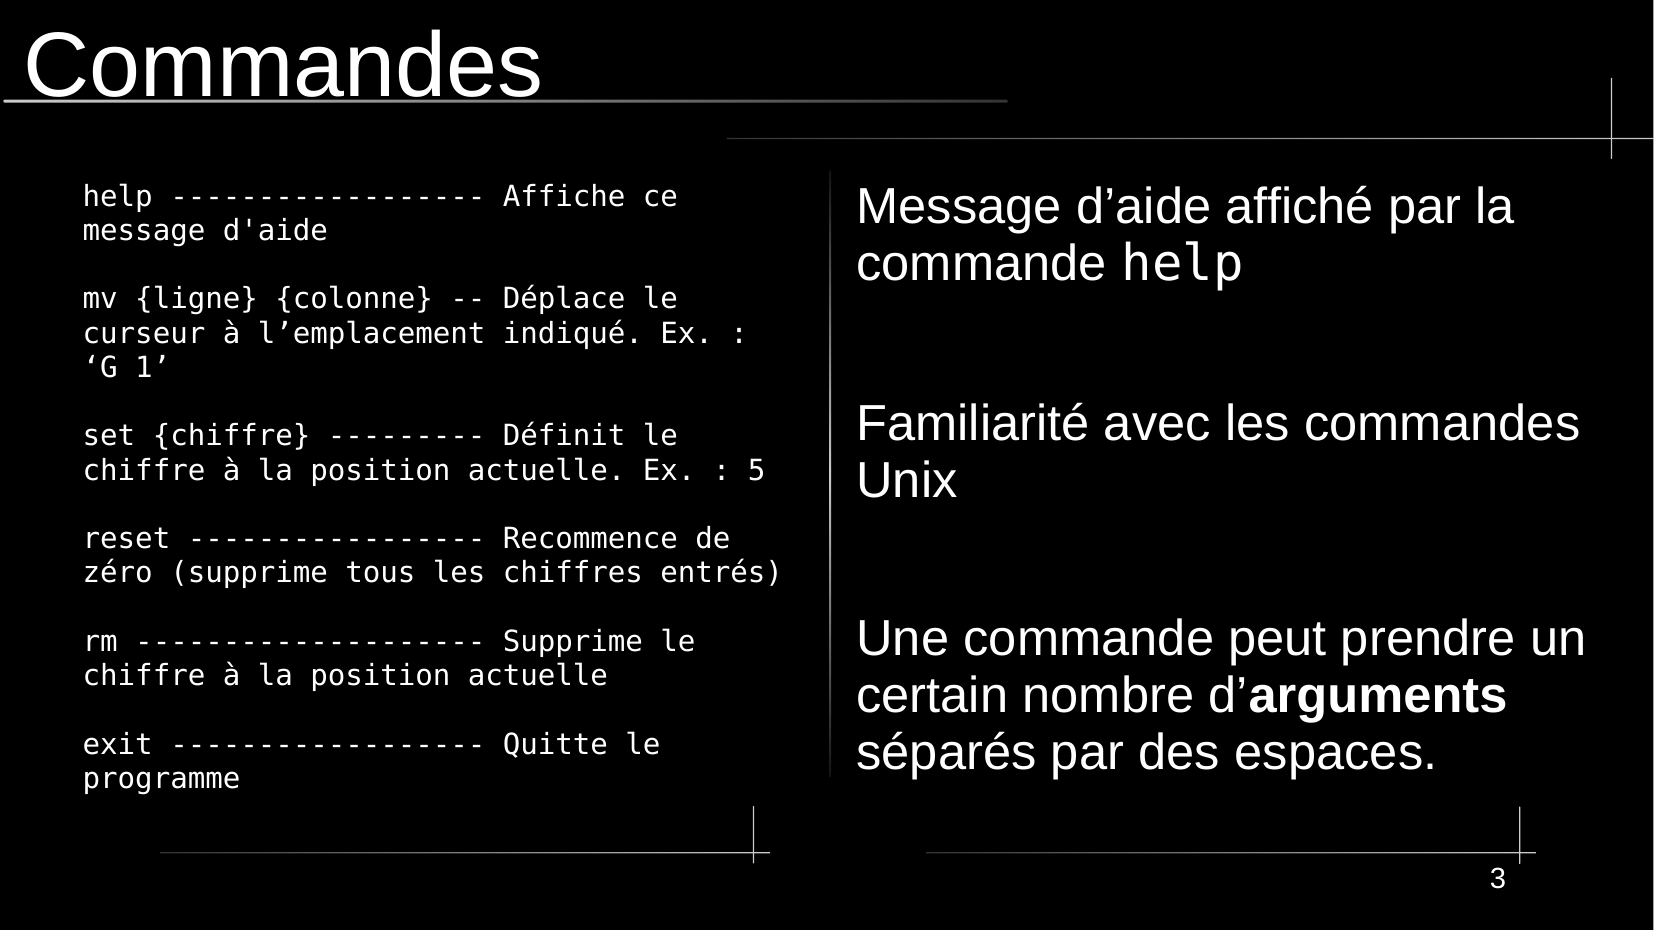

# Commandes
help ------------------ Affiche ce message d'aide
mv {ligne} {colonne} -- Déplace le curseur à l’emplacement indiqué. Ex. : ‘G 1’
set {chiffre} --------- Définit le chiffre à la position actuelle. Ex. : 5
reset ----------------- Recommence de zéro (supprime tous les chiffres entrés)
rm -------------------- Supprime le chiffre à la position actuelle
exit ------------------ Quitte le programme
Message d’aide affiché par la commande help
Familiarité avec les commandes Unix
Une commande peut prendre un certain nombre d’arguments séparés par des espaces.
3